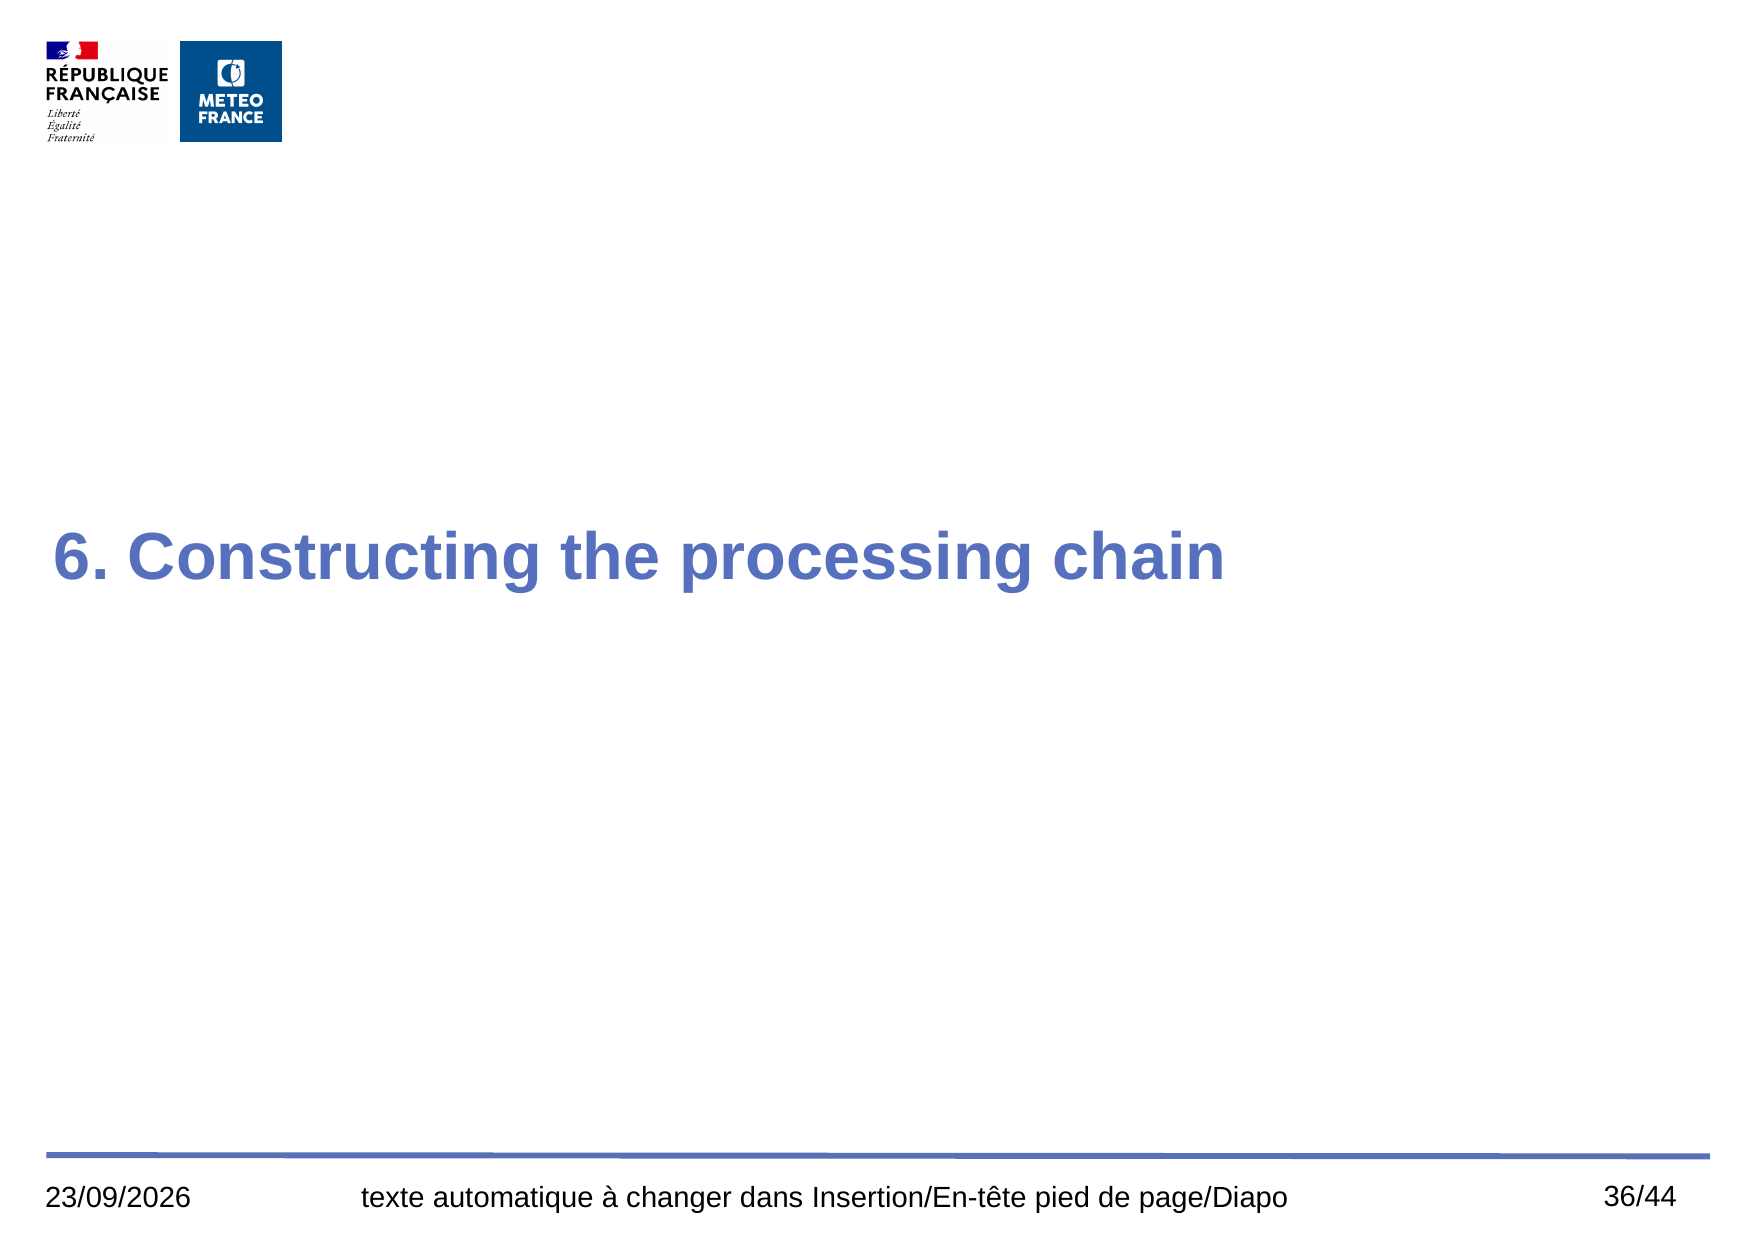

# 6. Constructing the processing chain
36
texte automatique à changer dans Insertion/En-tête pied de page/Diapo